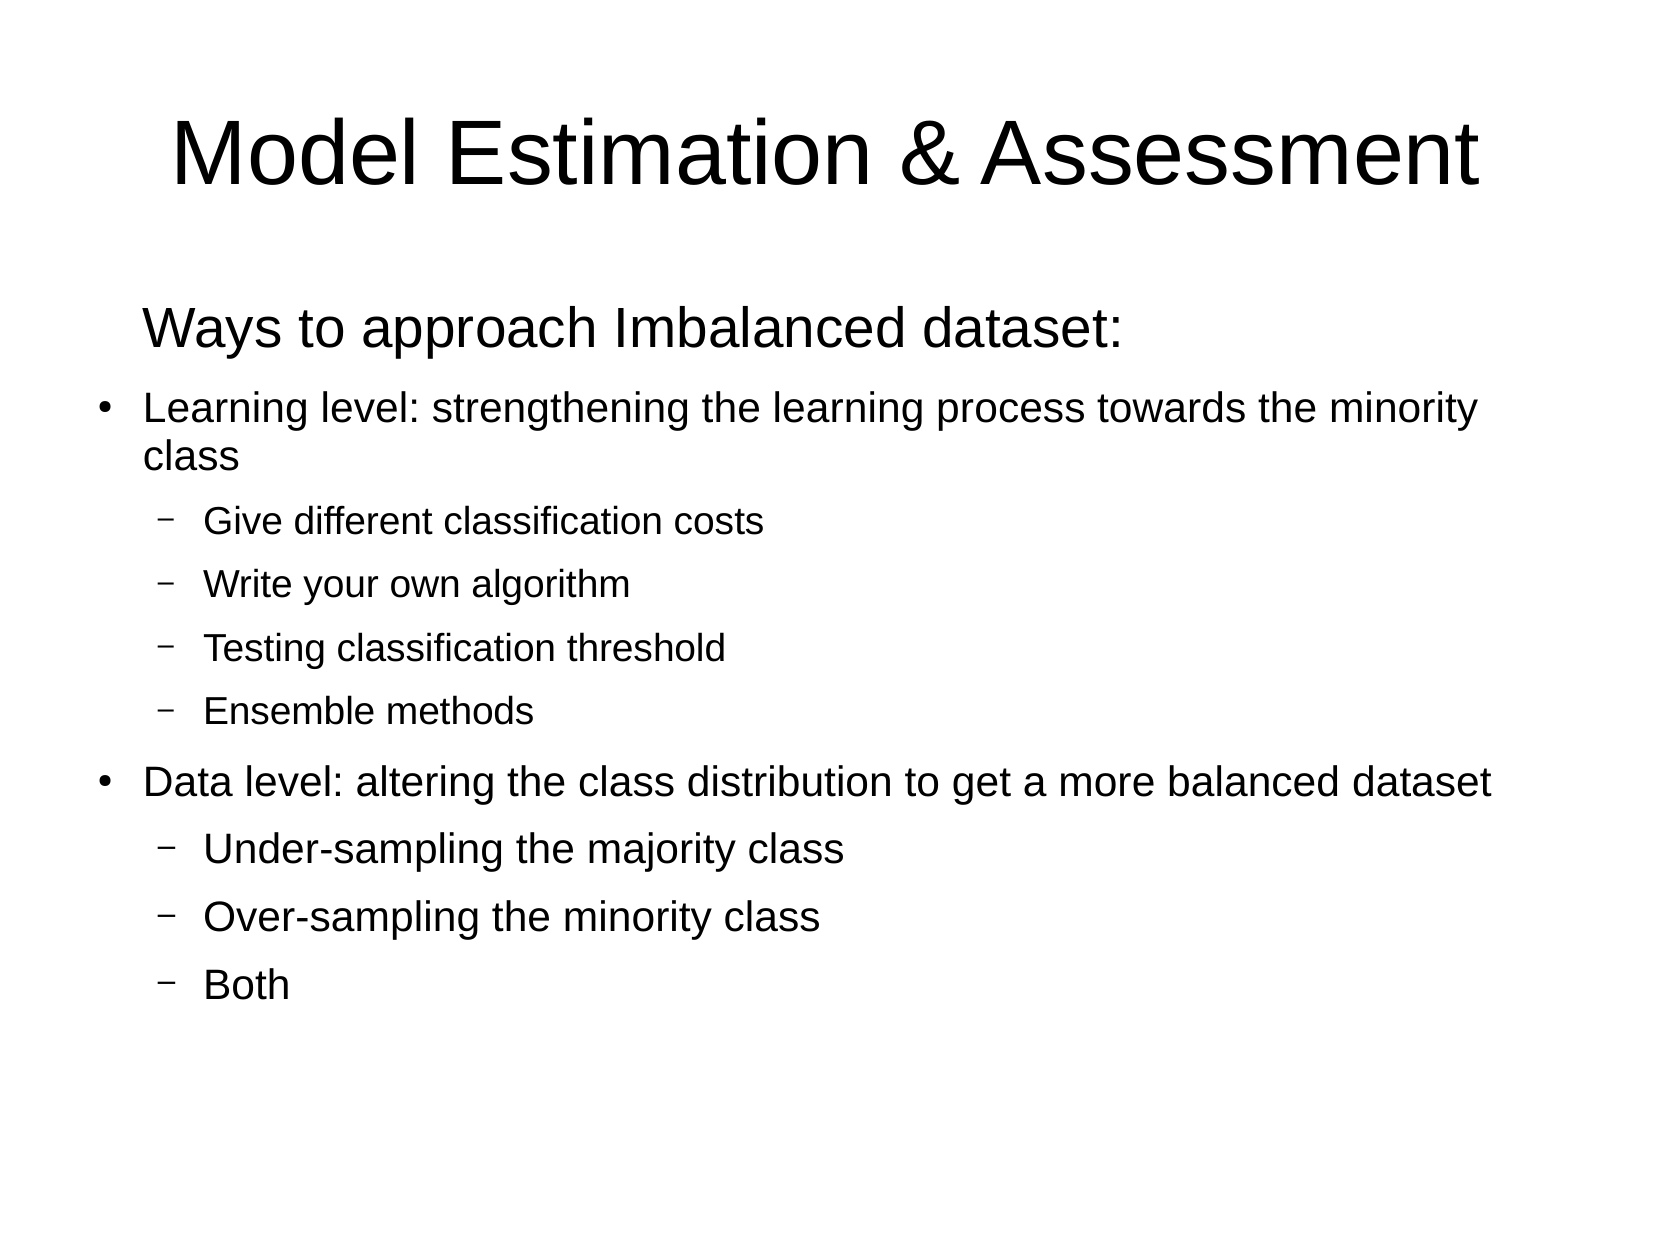

# Model Estimation & Assessment
Ways to approach Imbalanced dataset:
Learning level: strengthening the learning process towards the minority class
Give different classification costs
Write your own algorithm
Testing classification threshold
Ensemble methods
Data level: altering the class distribution to get a more balanced dataset
Under-sampling the majority class
Over-sampling the minority class
Both